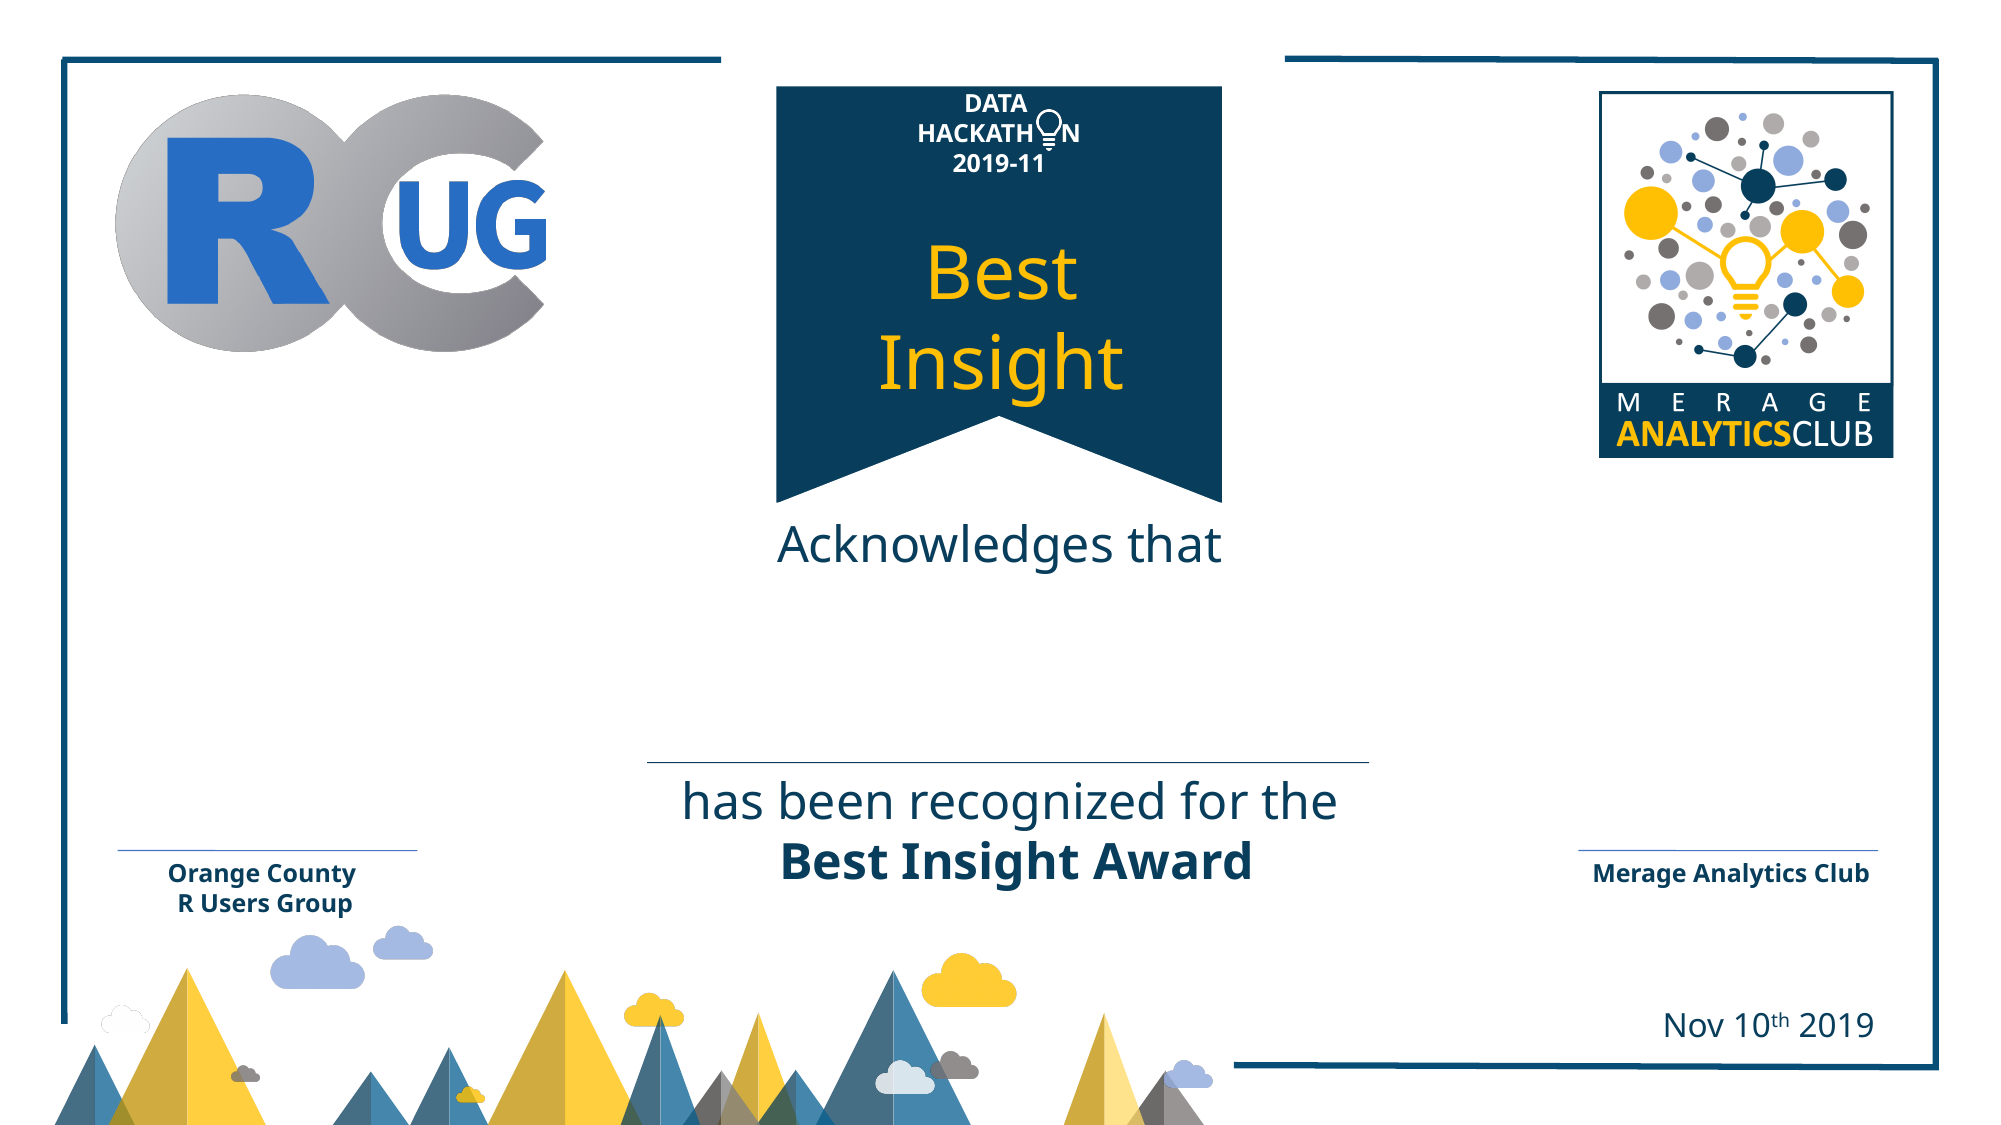

DATA
HACKATH N
2019-11
Best Insight
Acknowledges that
has been recognized for the
Best Insight Award
Orange County
R Users Group
Merage Analytics Club
Nov 10th 2019